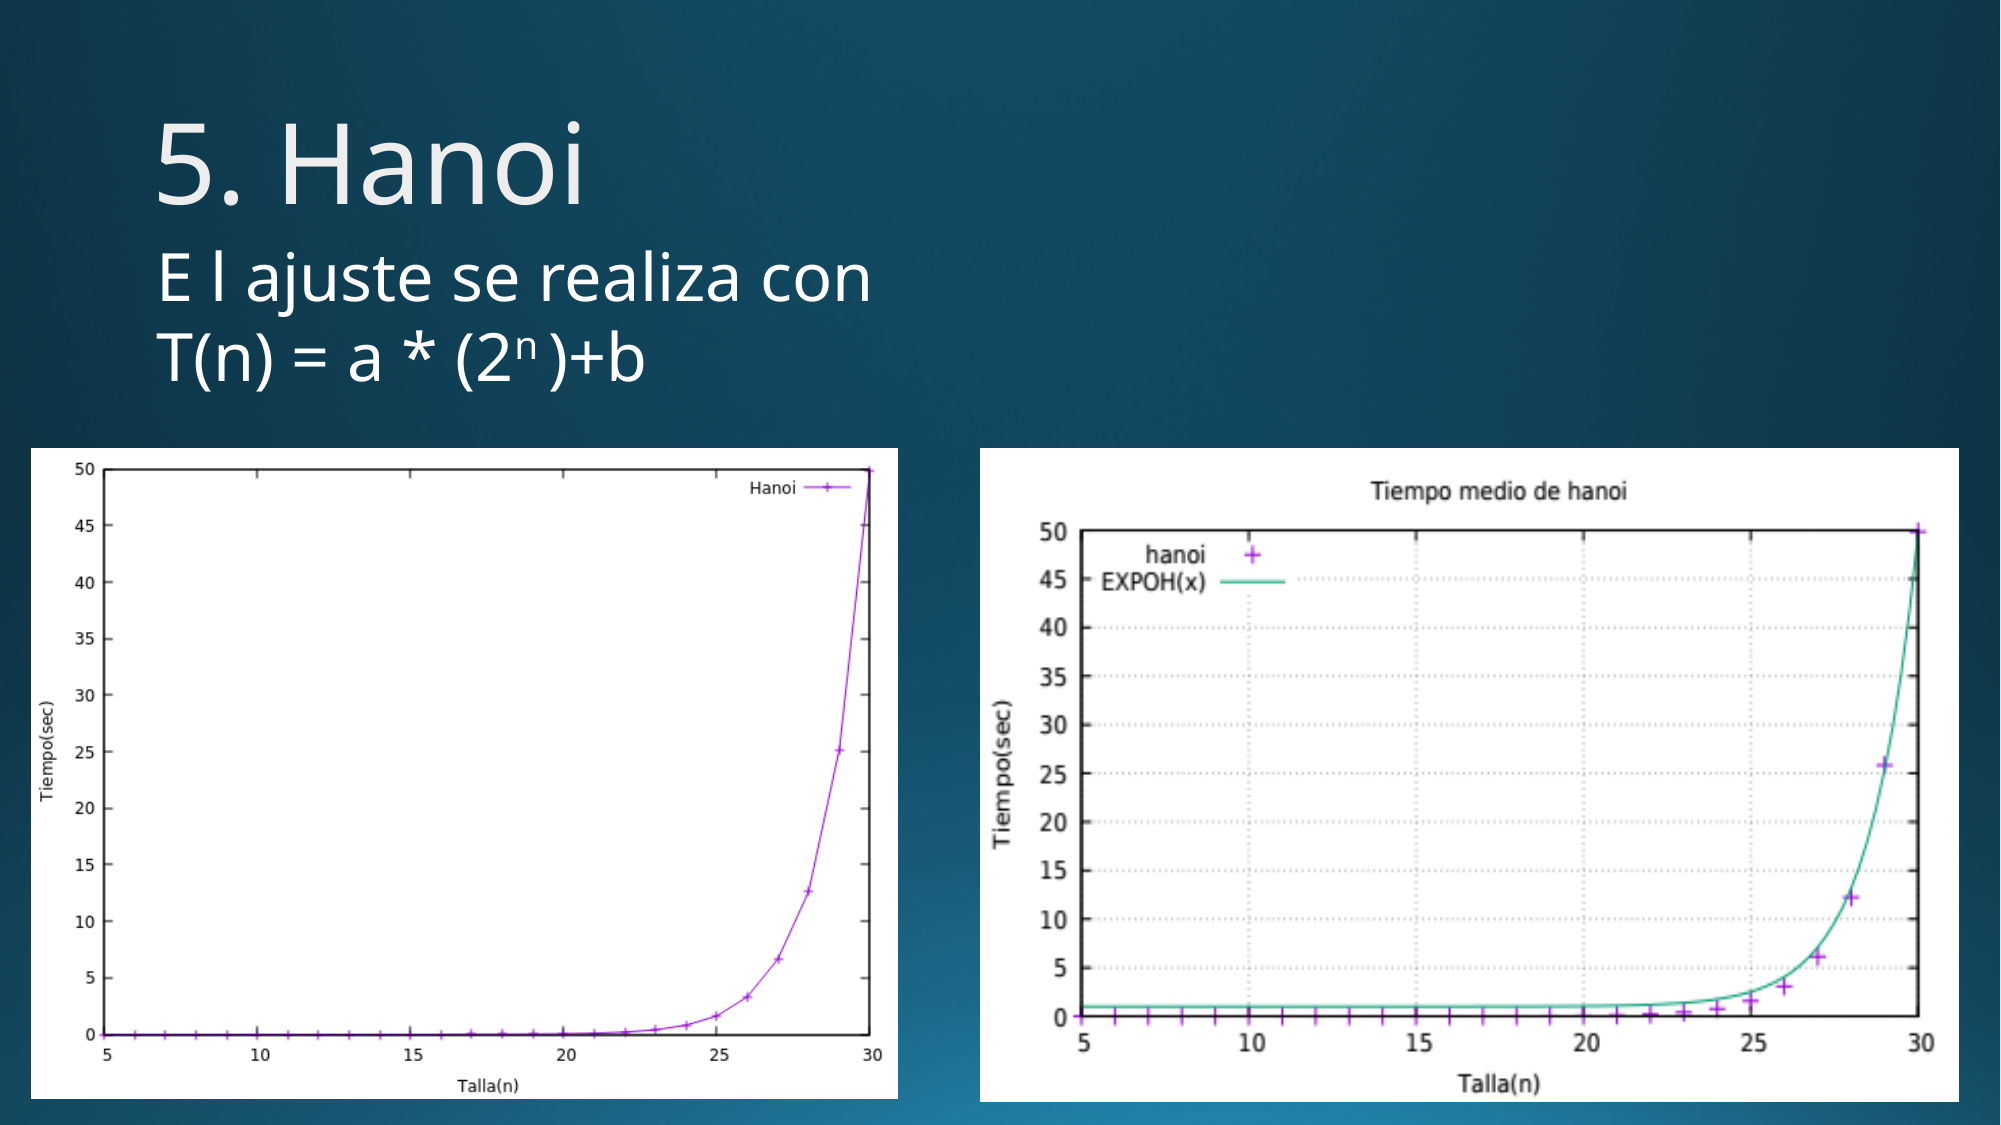

5. Hanoi
E l ajuste se realiza con
T(n) = a * (2n )+b
| |
| --- |